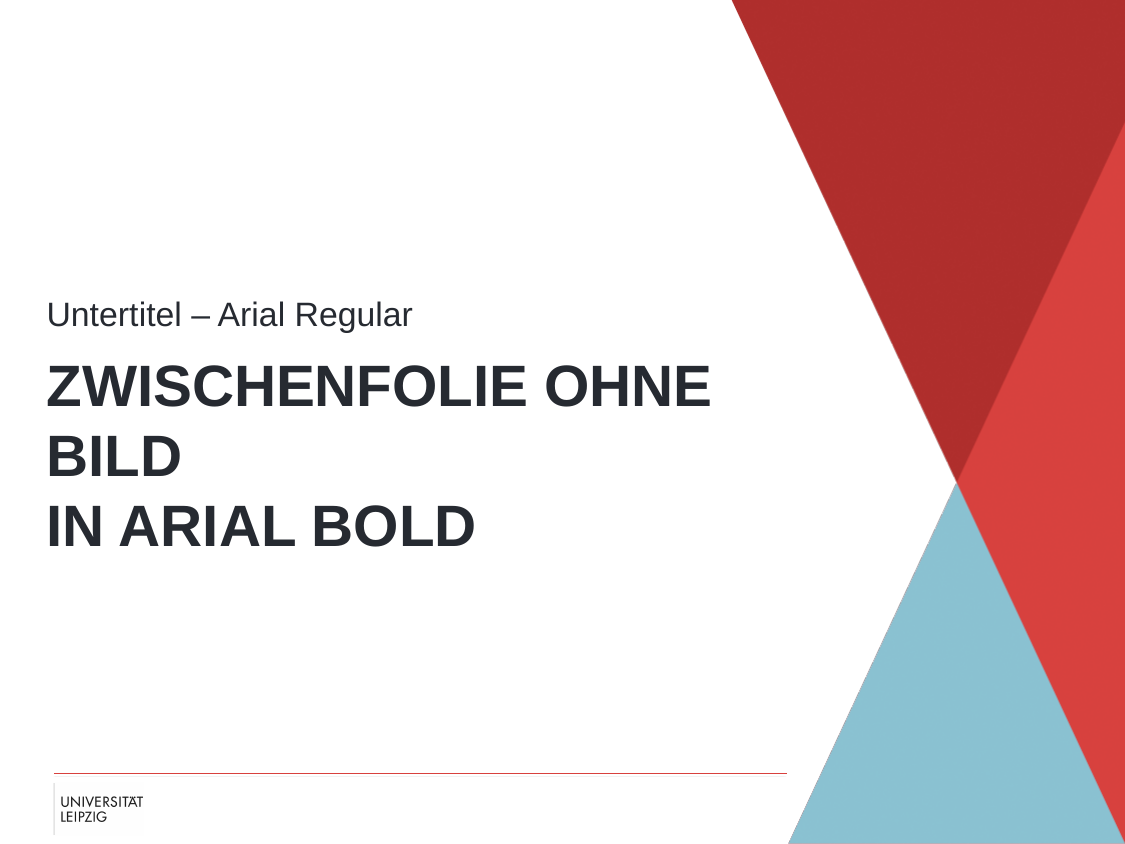

Untertitel – Arial Regular
# Zwischenfolie ohne Bild in Arial Bold